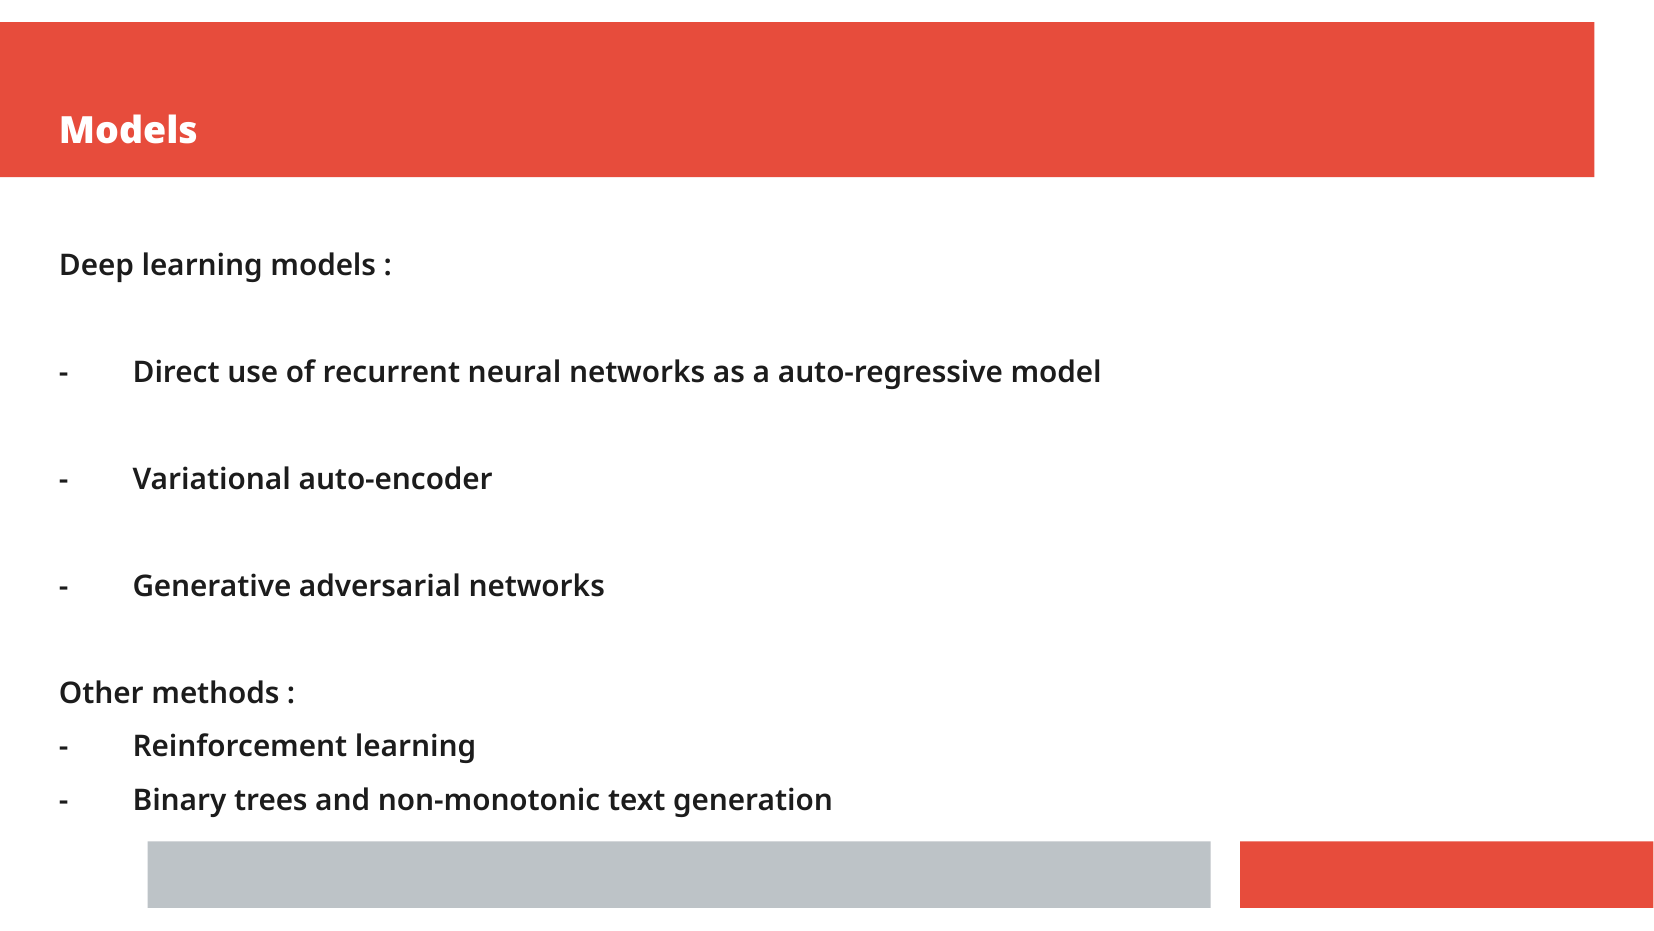

# Models
Deep learning models :
-	Direct use of recurrent neural networks as a auto-regressive model
-	Variational auto-encoder
-	Generative adversarial networks
Other methods :
-	Reinforcement learning
-	Binary trees and non-monotonic text generation